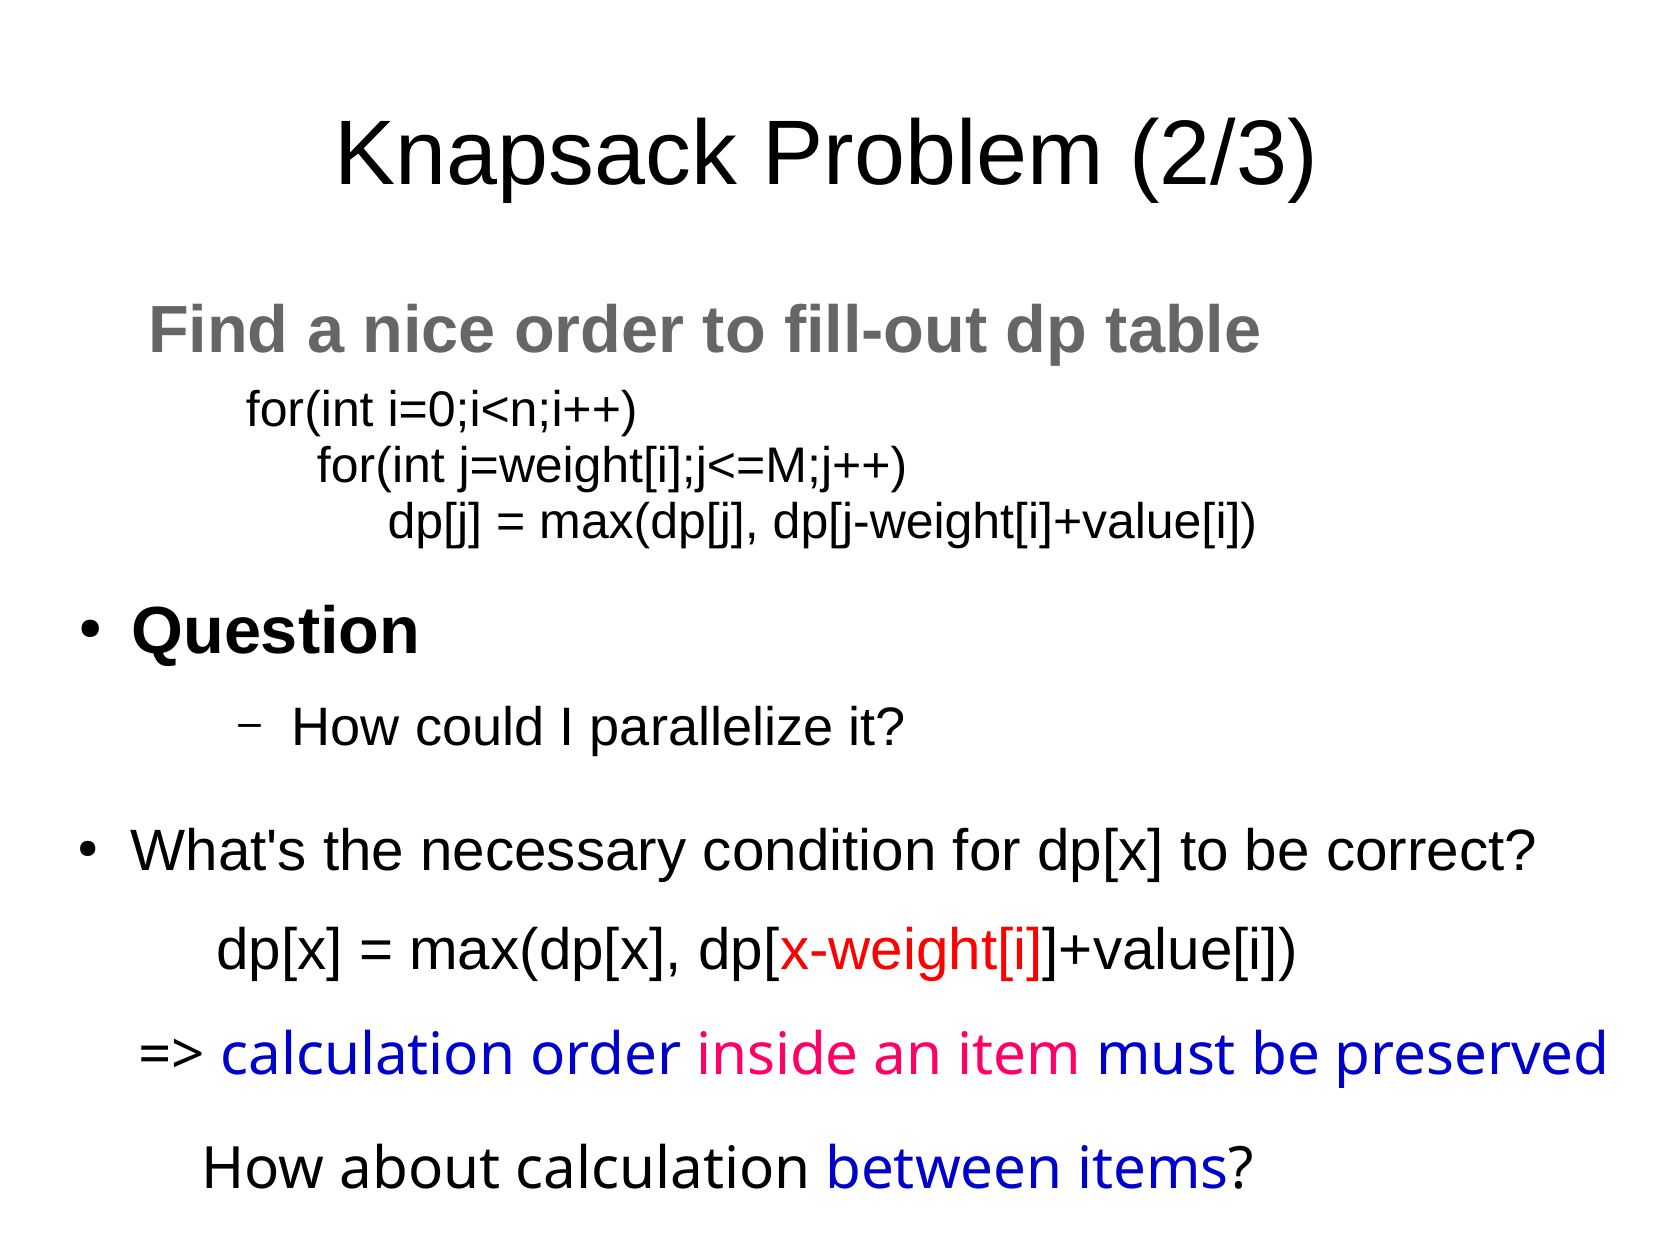

# Knapsack Problem (2/3)
Find a nice order to fill-out dp table
for(int i=0;i<n;i++)
for(int j=weight[i];j<=M;j++)
dp[j] = max(dp[j], dp[j-weight[i]+value[i])
Question
How could I parallelize it?
What's the necessary condition for dp[x] to be correct?
dp[x] = max(dp[x], dp[x-weight[i]]+value[i])
=> calculation order inside an item must be preserved
How about calculation between items?